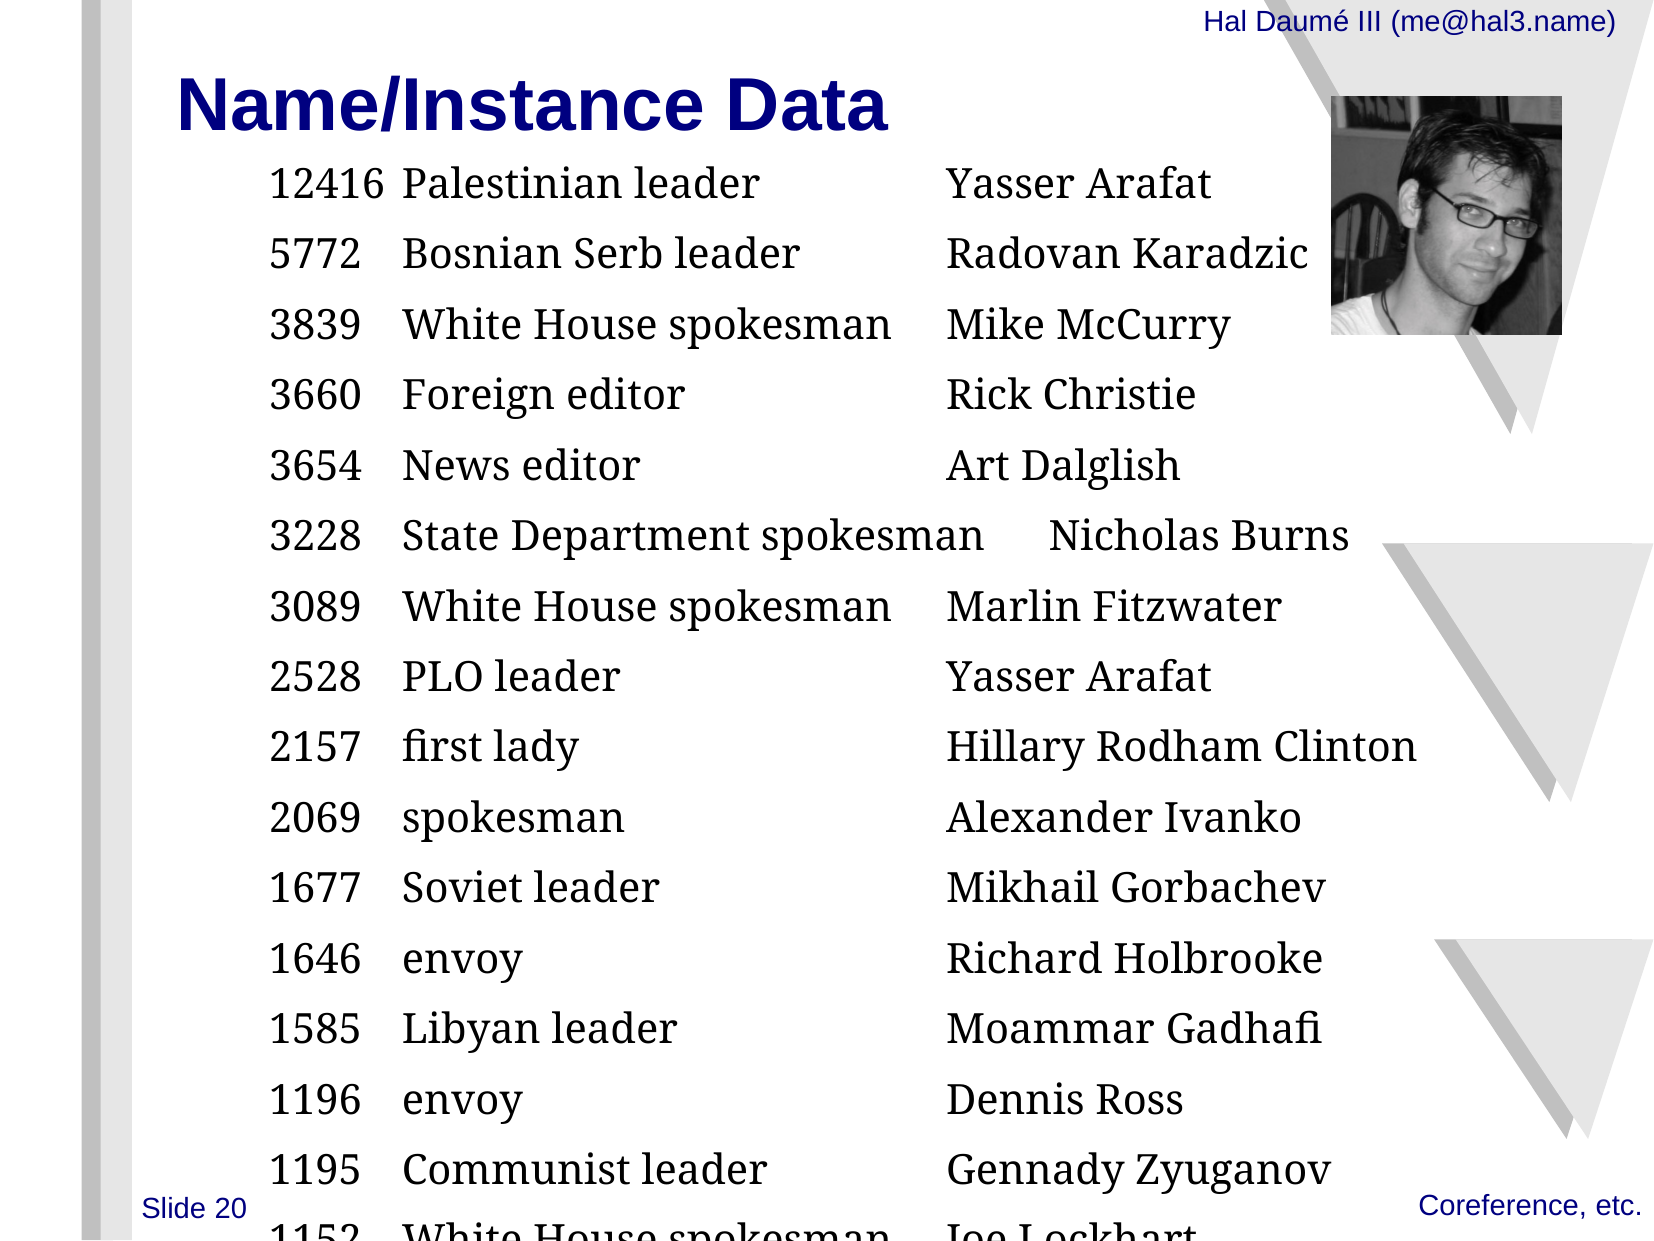

# Name/Instance Data
12416	Palestinian leader	Yasser Arafat
5772	Bosnian Serb leader	Radovan Karadzic
3839	White House spokesman	Mike McCurry
3660	Foreign editor	Rick Christie
3654	News editor	Art Dalglish
3228	State Department spokesman	Nicholas Burns
3089	White House spokesman	Marlin Fitzwater
2528	PLO leader	Yasser Arafat
2157	first lady	Hillary Rodham Clinton
2069	spokesman	Alexander Ivanko
1677	Soviet leader	Mikhail Gorbachev
1646	envoy	Richard Holbrooke
1585	Libyan leader	Moammar Gadhafi
1196	envoy	Dennis Ross
1195	Communist leader	Gennady Zyuganov
1152	White House spokesman	Joe Lockhart
1109	Turkish Cypriot leader	Rauf Denktash
1057	White House press secretary	Mike McCurry